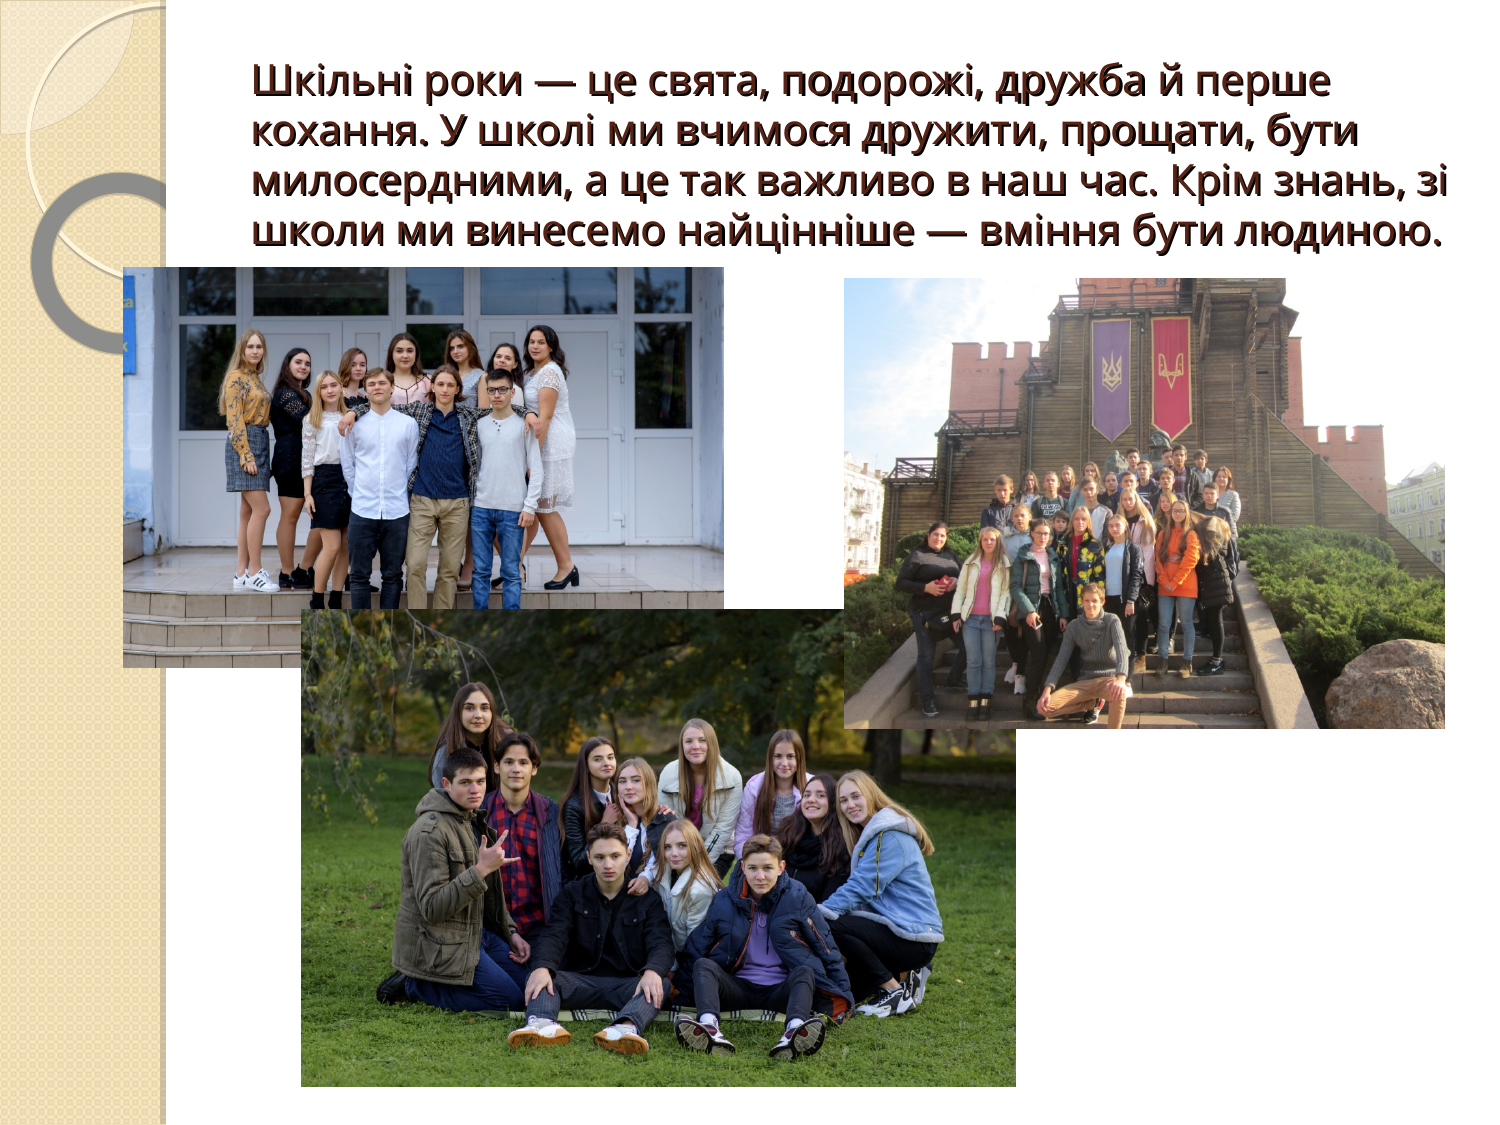

# Шкільні роки — це свята, подорожі, дружба й перше кохання. У школі ми вчимося дружити, прощати, бути милосердними, а це так важливо в наш час. Крім знань, зі школи ми винесемо найцінніше — вміння бути людиною.